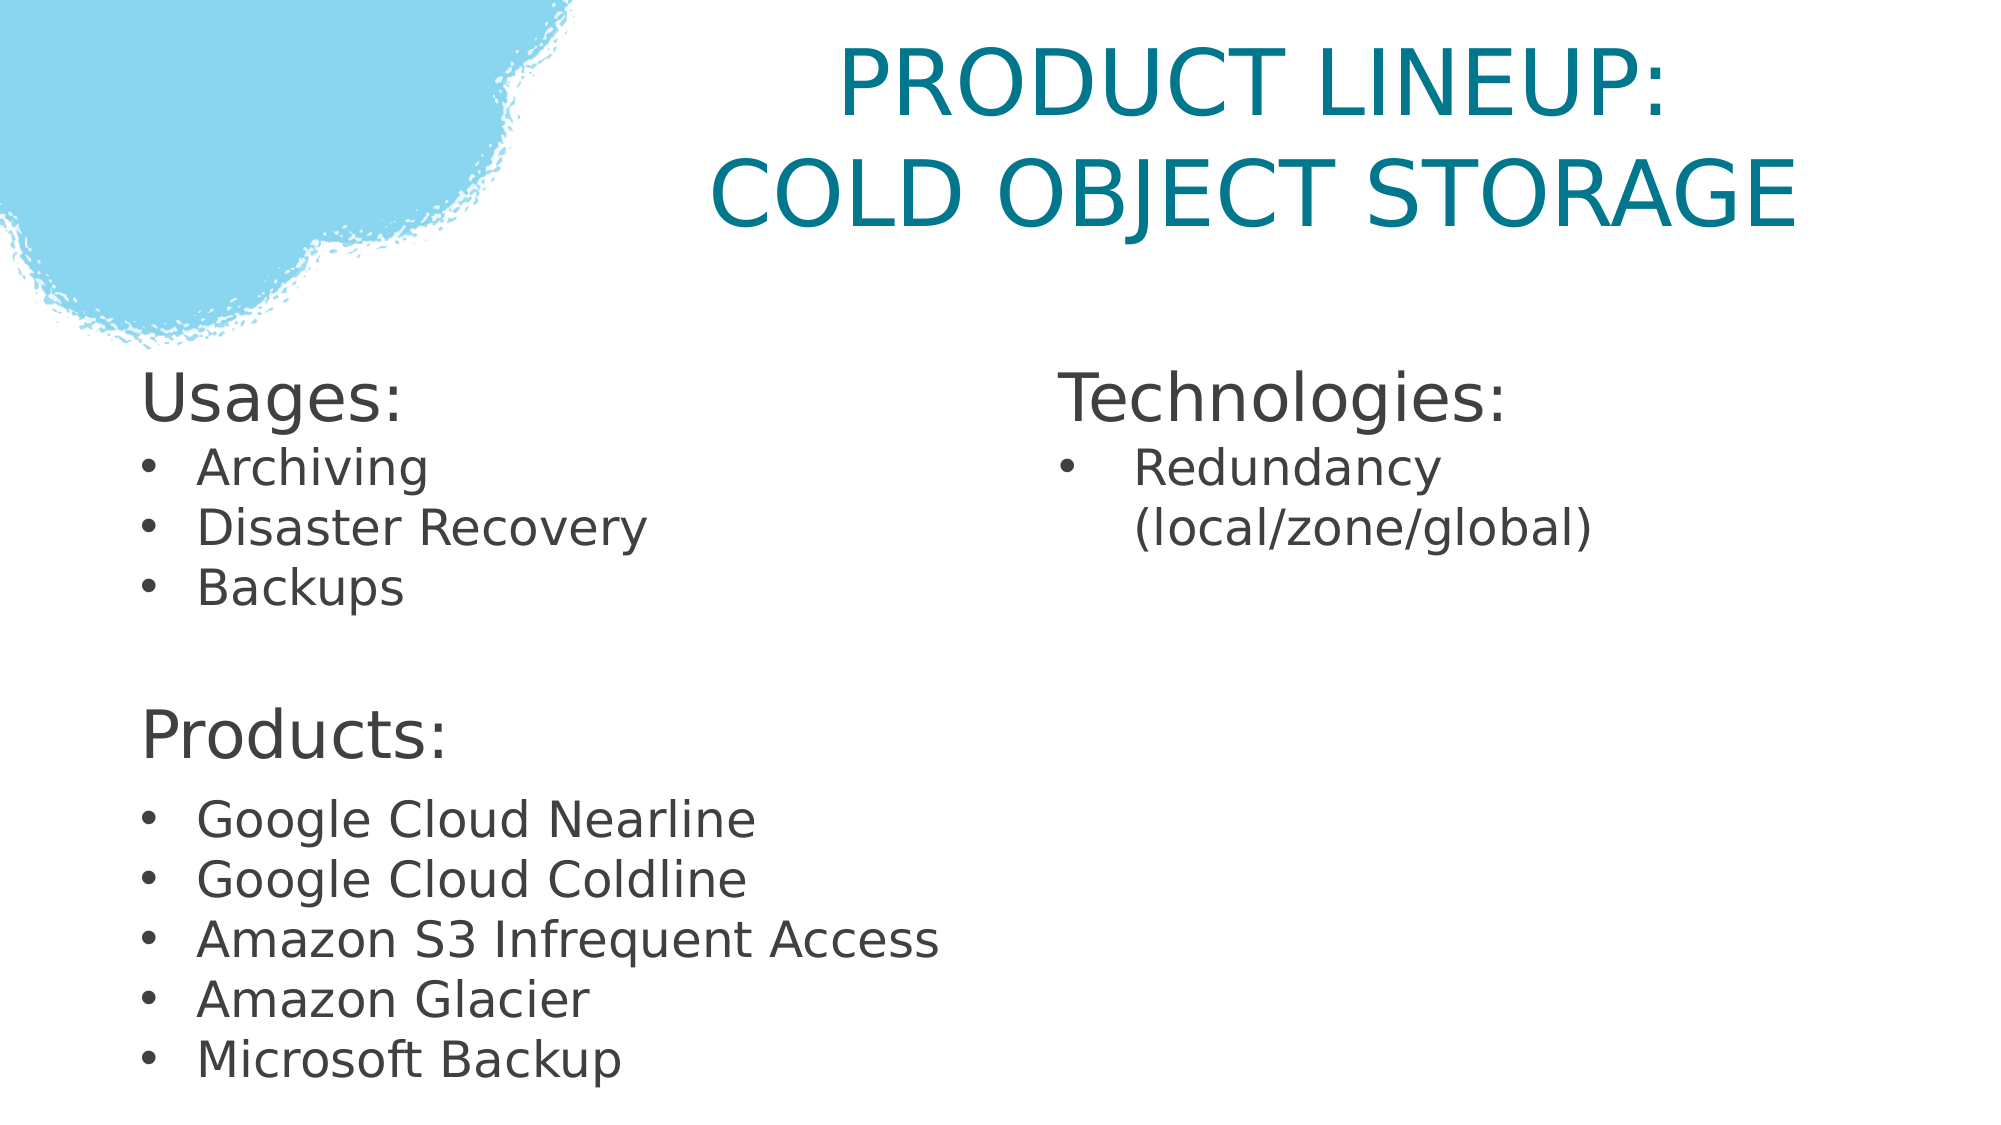

Product Lineup:
Cold Object Storage
Usages:
Archiving
Disaster Recovery
Backups
Technologies:
Redundancy (local/zone/global)
Products:
Google Cloud Nearline
Google Cloud Coldline
Amazon S3 Infrequent Access
Amazon Glacier
Microsoft Backup